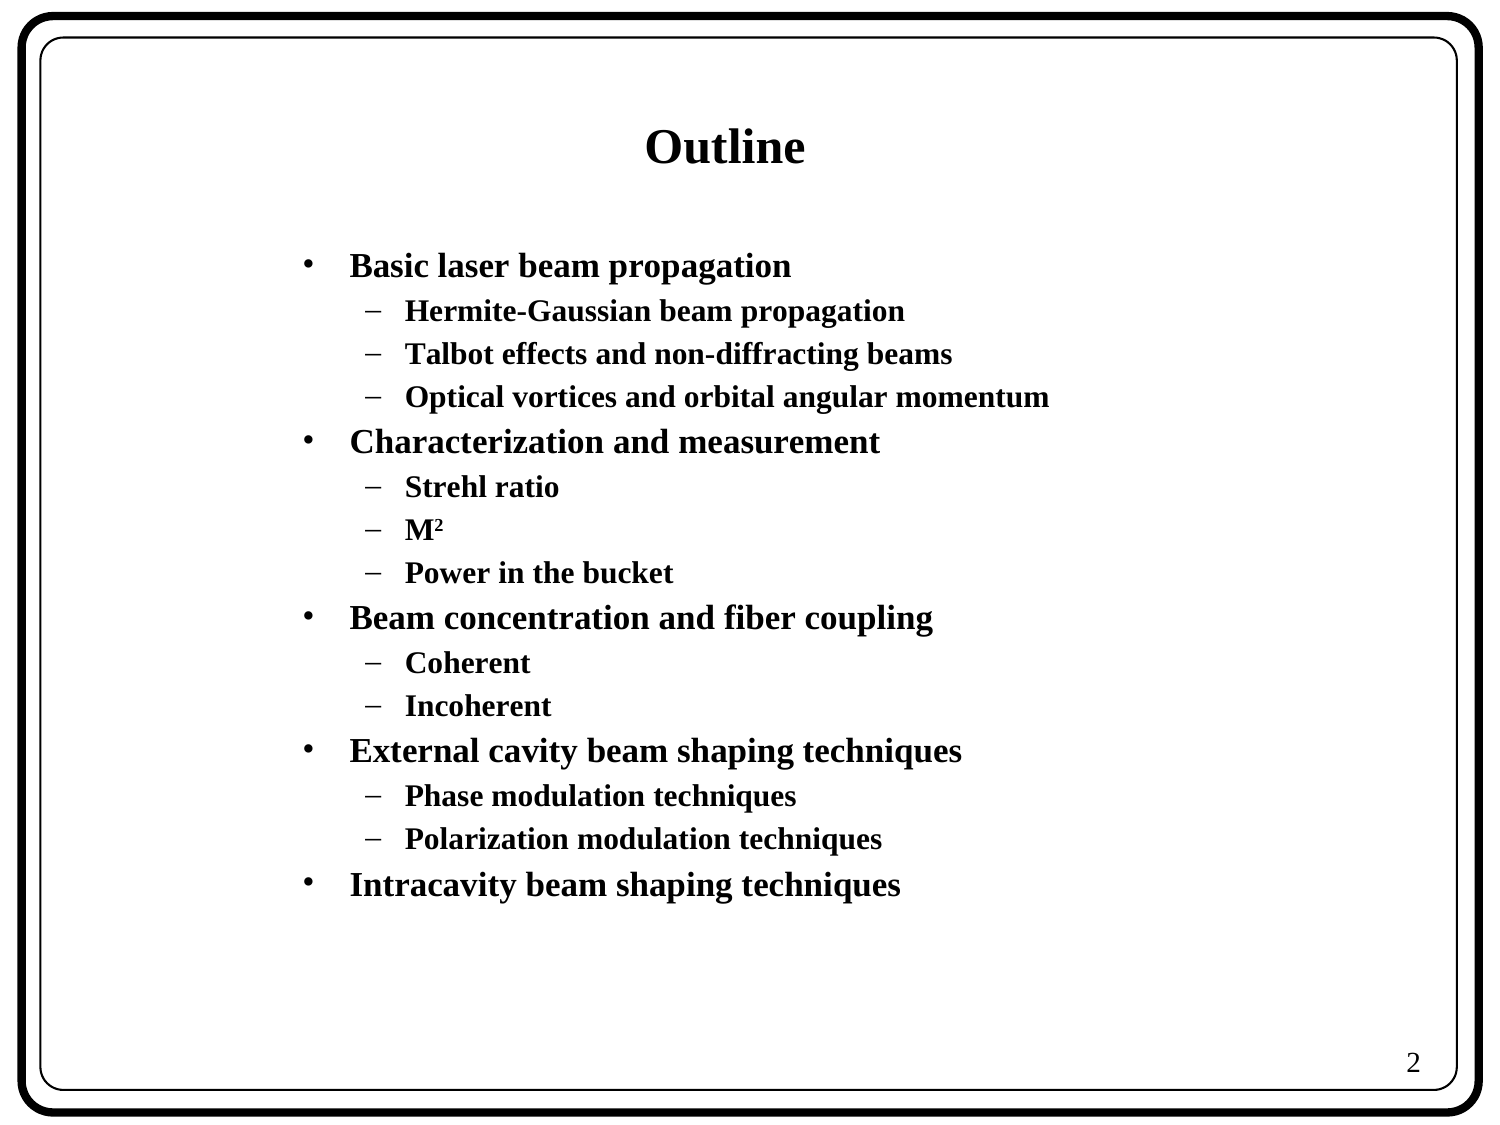

# Outline
Basic laser beam propagation
Hermite-Gaussian beam propagation
Talbot effects and non-diffracting beams
Optical vortices and orbital angular momentum
Characterization and measurement
Strehl ratio
M2
Power in the bucket
Beam concentration and fiber coupling
Coherent
Incoherent
External cavity beam shaping techniques
Phase modulation techniques
Polarization modulation techniques
Intracavity beam shaping techniques
1